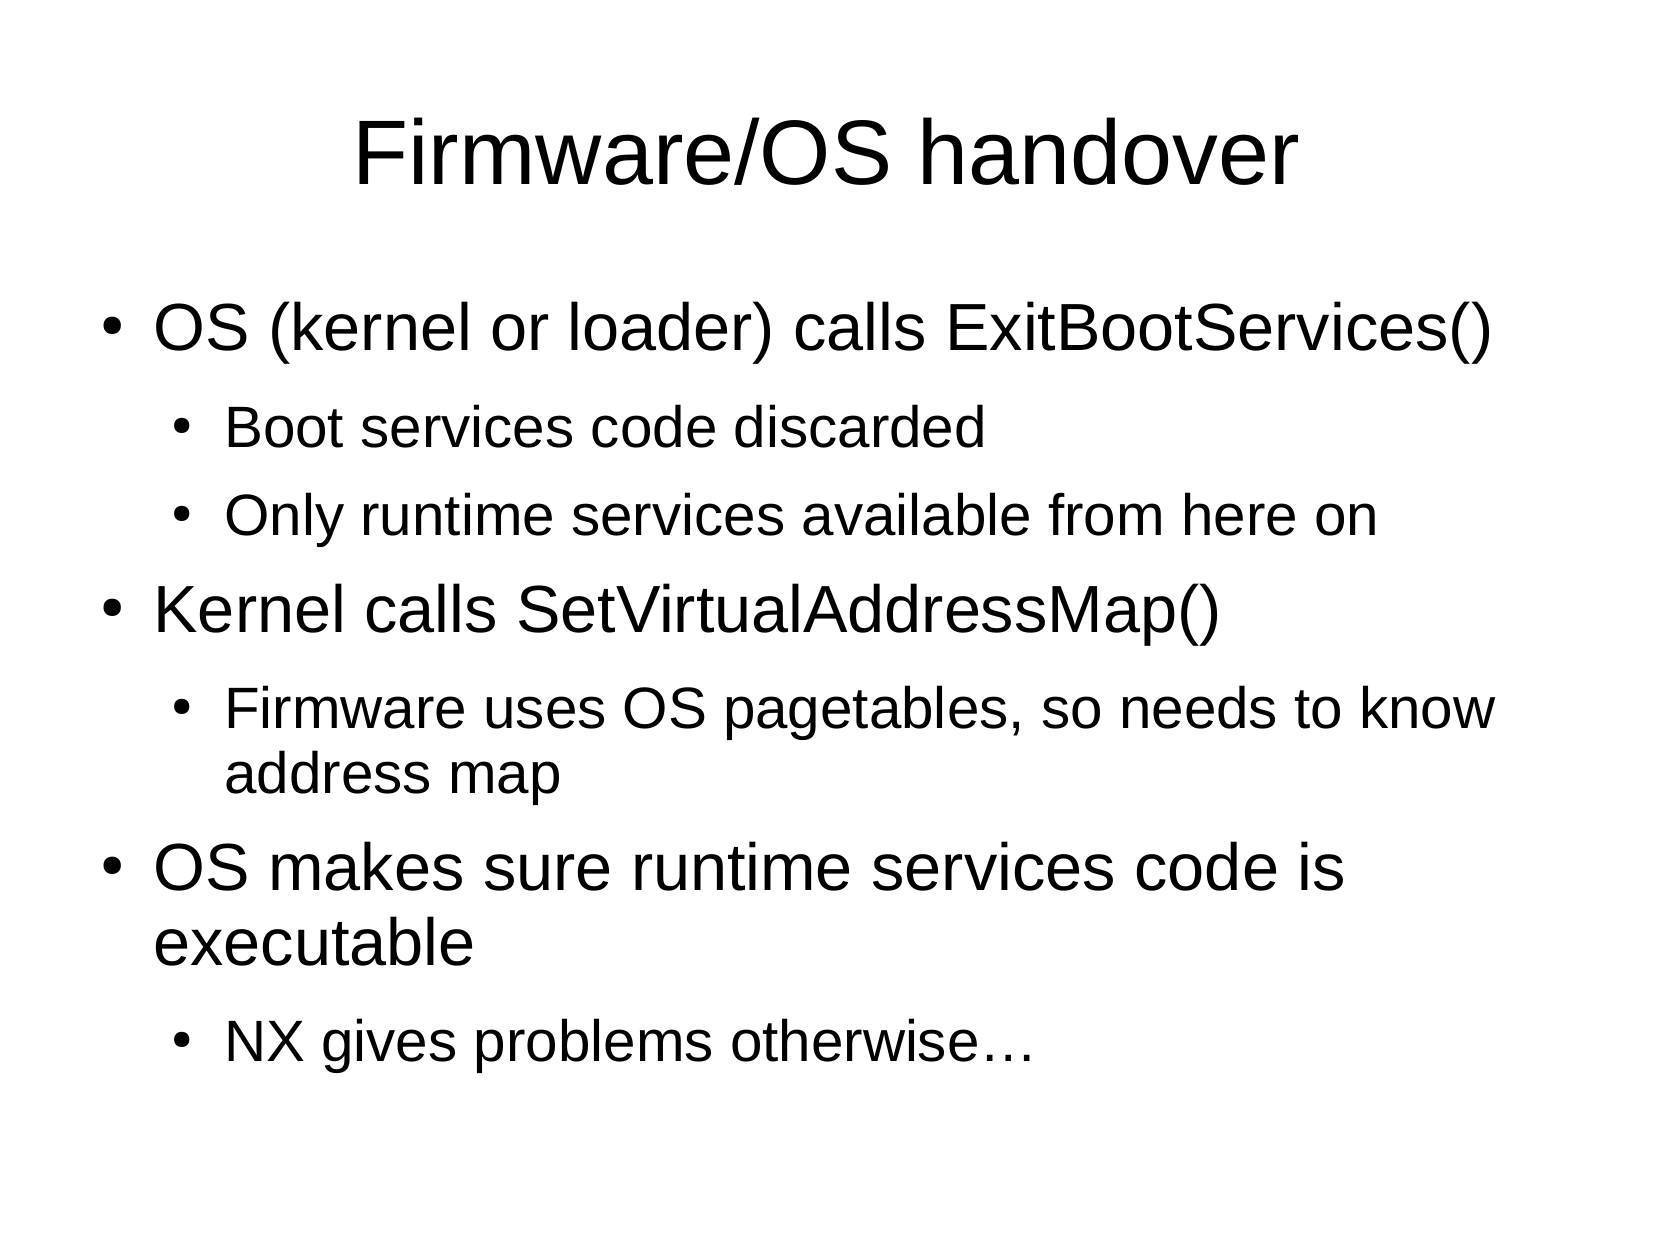

# Firmware/OS handover
OS (kernel or loader) calls ExitBootServices()
Boot services code discarded
Only runtime services available from here on
Kernel calls SetVirtualAddressMap()
Firmware uses OS pagetables, so needs to know address map
OS makes sure runtime services code is executable
NX gives problems otherwise…